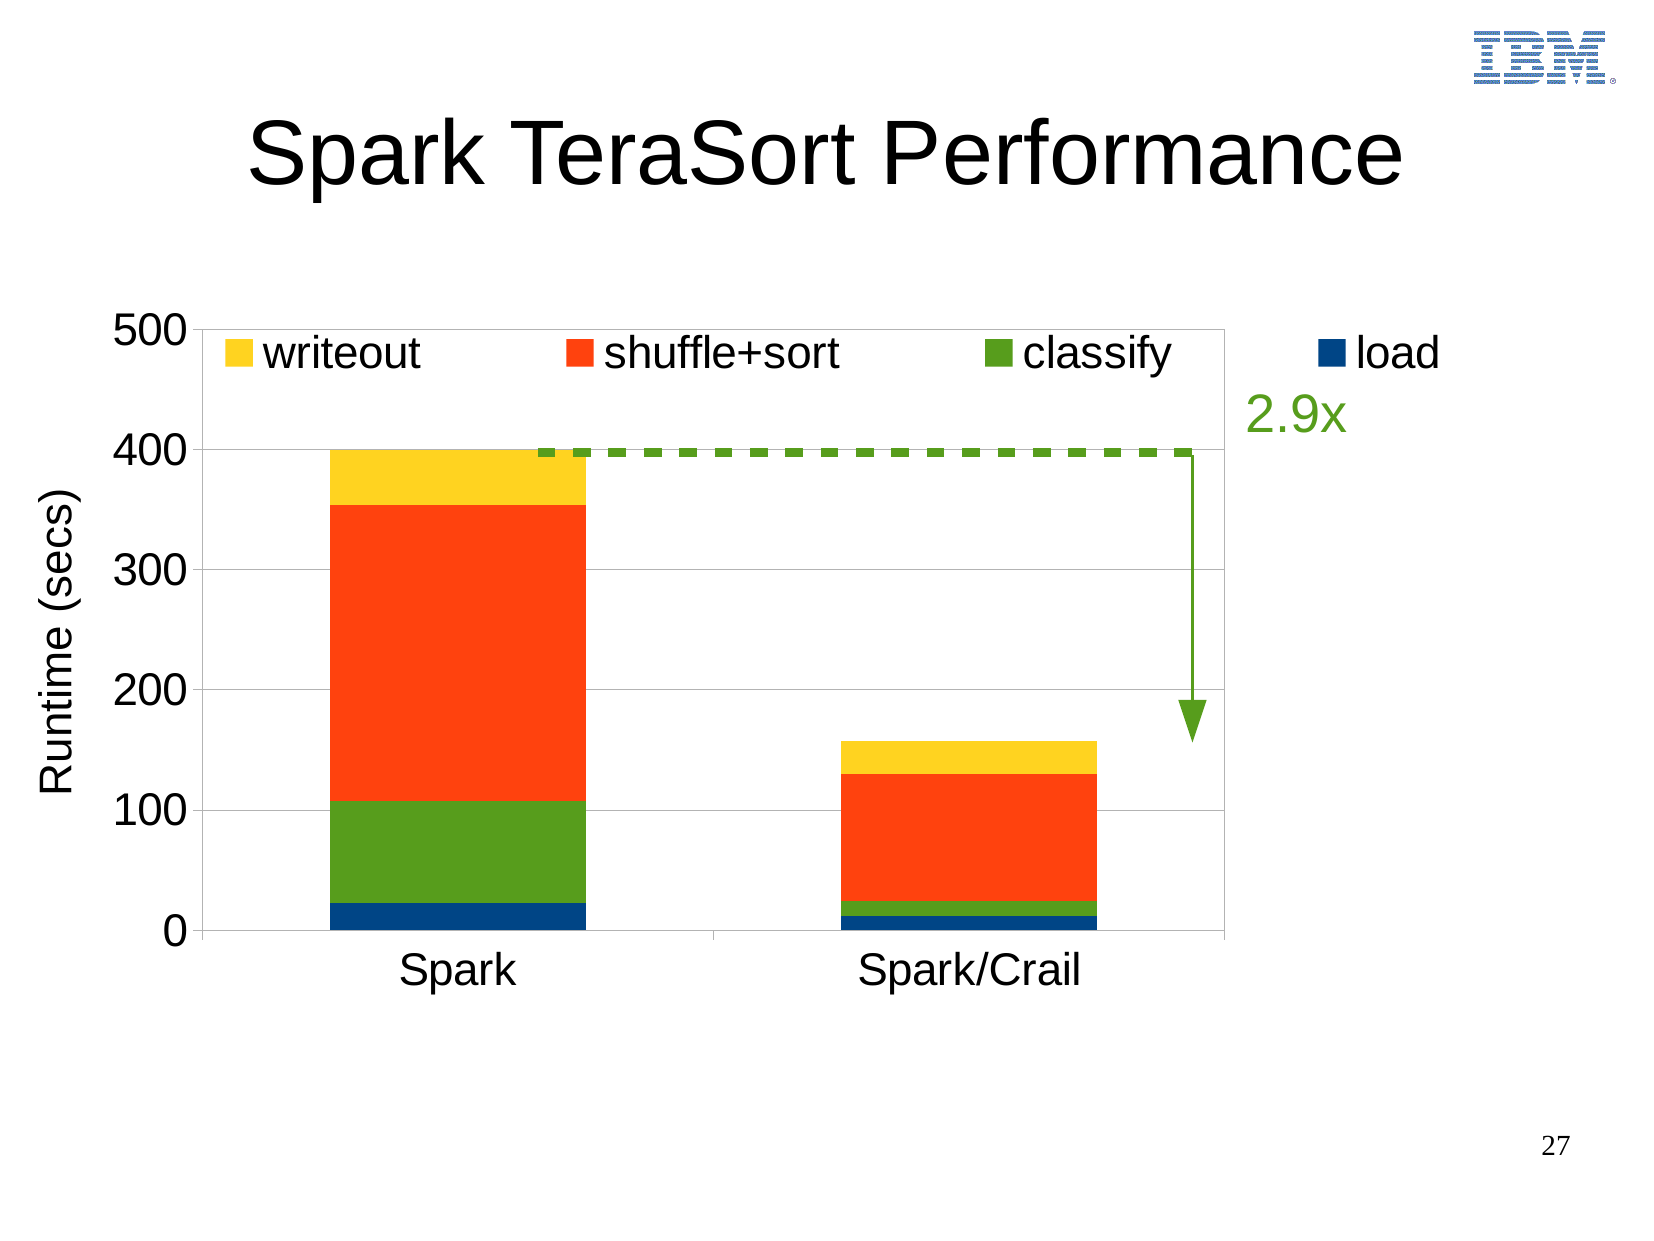

# Spark TeraSort Performance
### Chart
| Category | load | classify | shuffle+sort | writeout |
|---|---|---|---|---|
| Spark | 23.0 | 84.4 | 246.5 | 45.5 |
| Spark/Crail | 12.0 | 12.2 | 105.7 | 27.3 |2.9x
Runtime (secs)
27